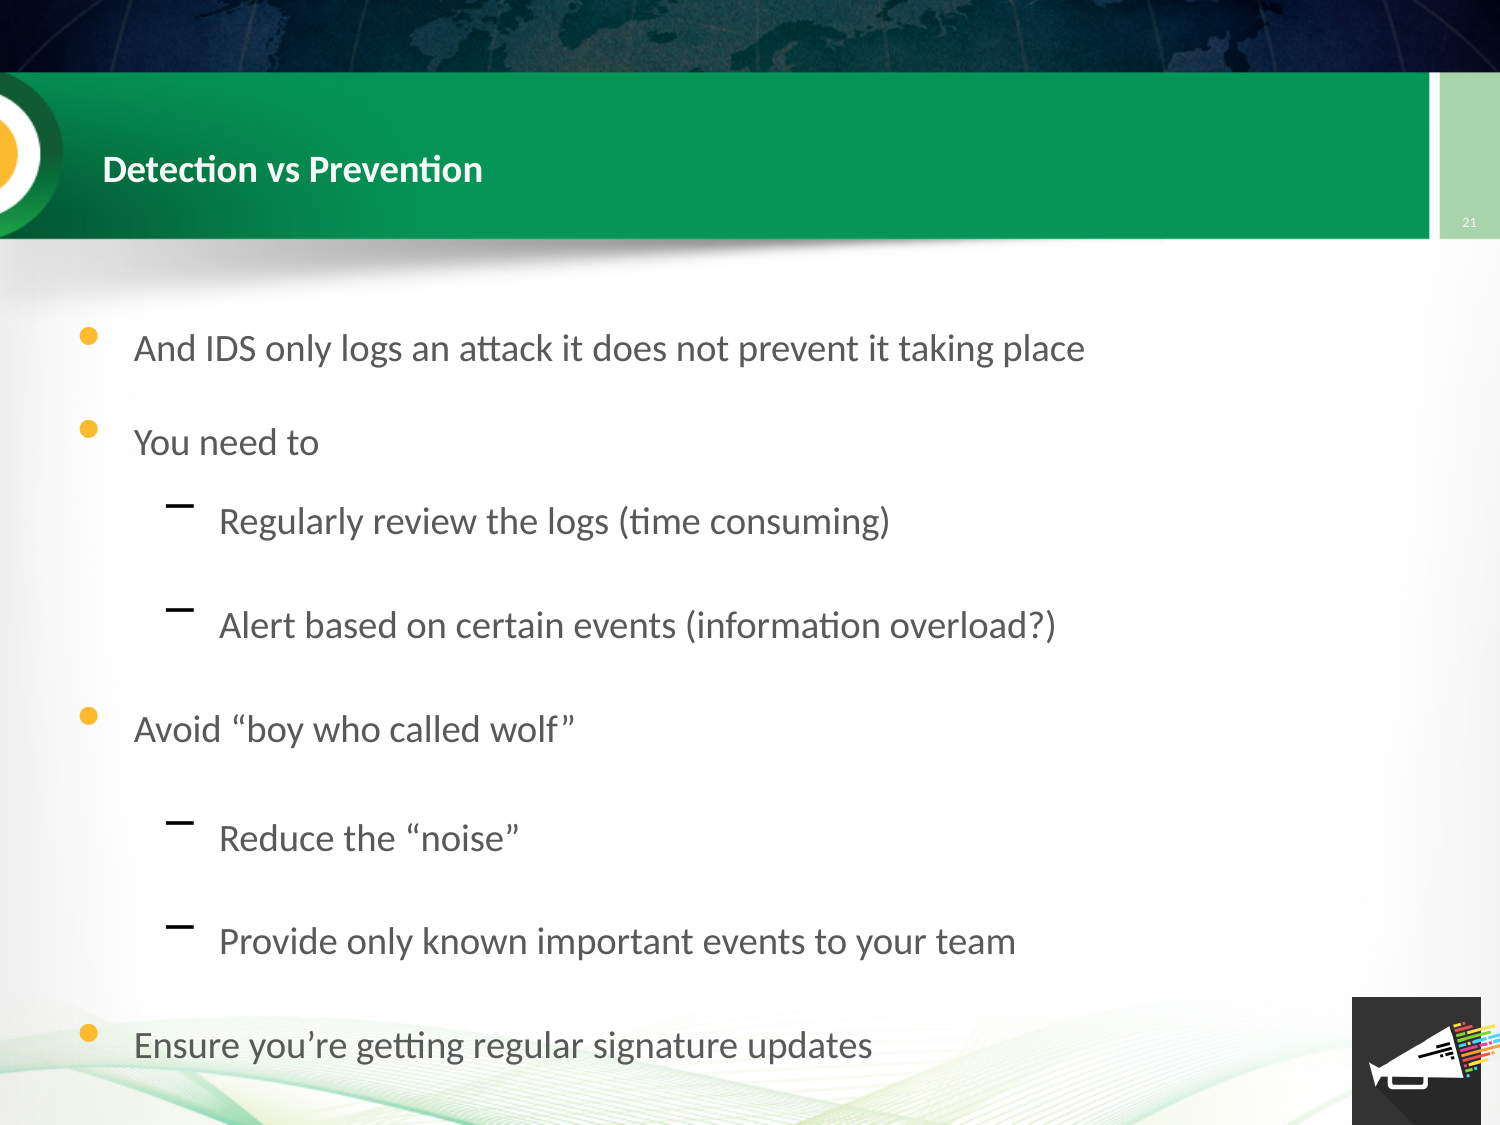

# Detection vs Prevention
And IDS only logs an attack it does not prevent it taking place
You need to
Regularly review the logs (time consuming)
Alert based on certain events (information overload?)
Avoid “boy who called wolf”
Reduce the “noise”
Provide only known important events to your team
Ensure you’re getting regular signature updates